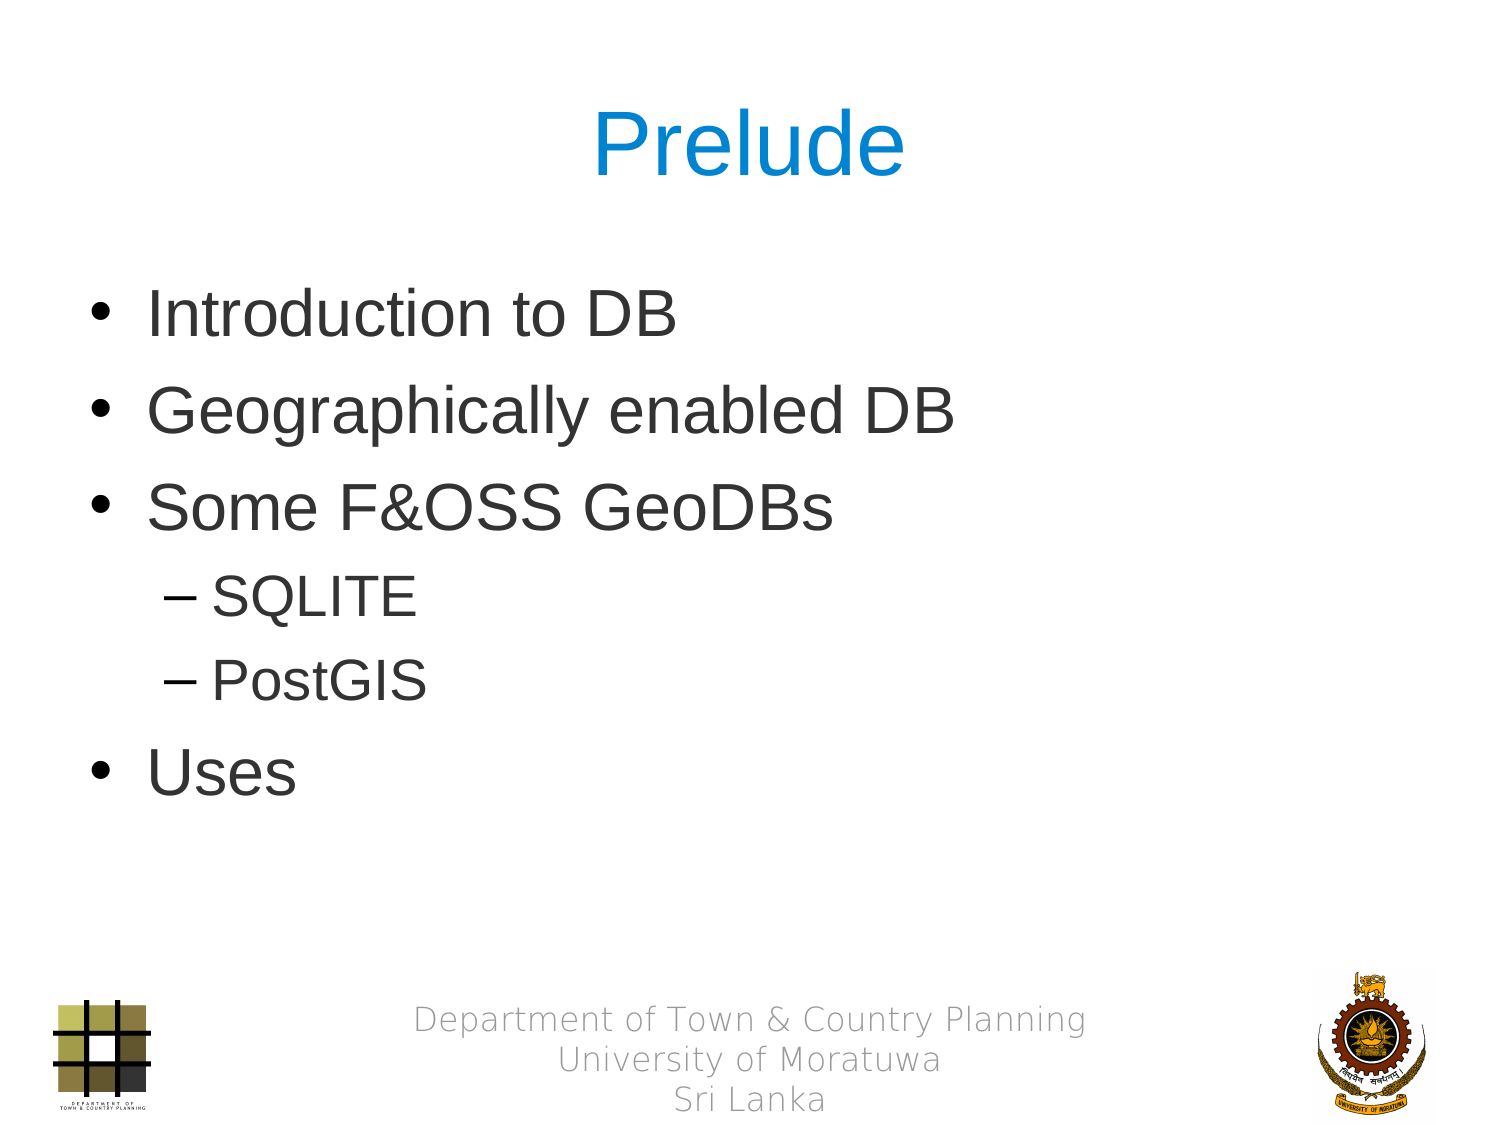

# Prelude
Introduction to DB
Geographically enabled DB
Some F&OSS GeoDBs
SQLITE
PostGIS
Uses